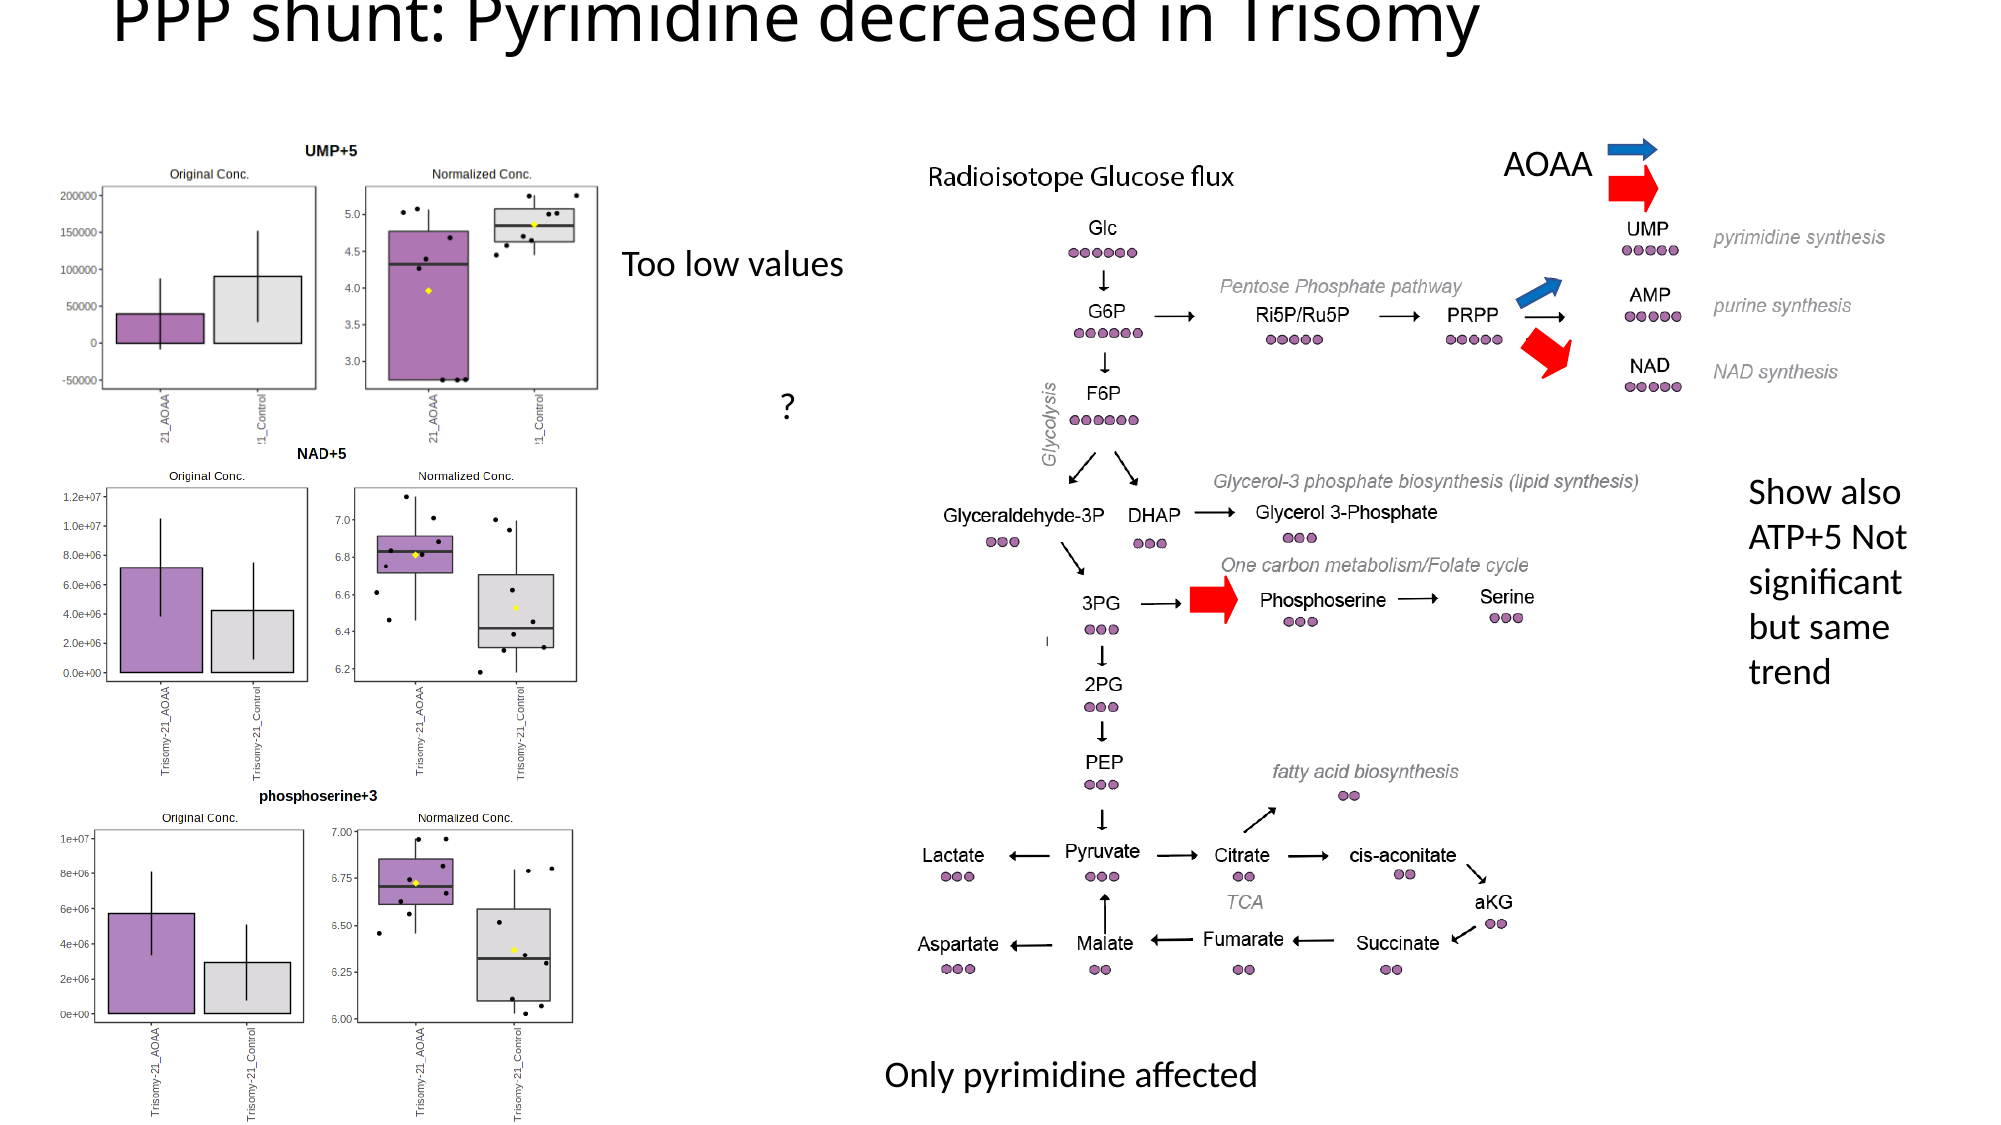

# PPP shunt: Pyrimidine decreased in Trisomy
AOAA
Too low values
?
Show also ATP+5 Not significant but same trend
Only pyrimidine affected